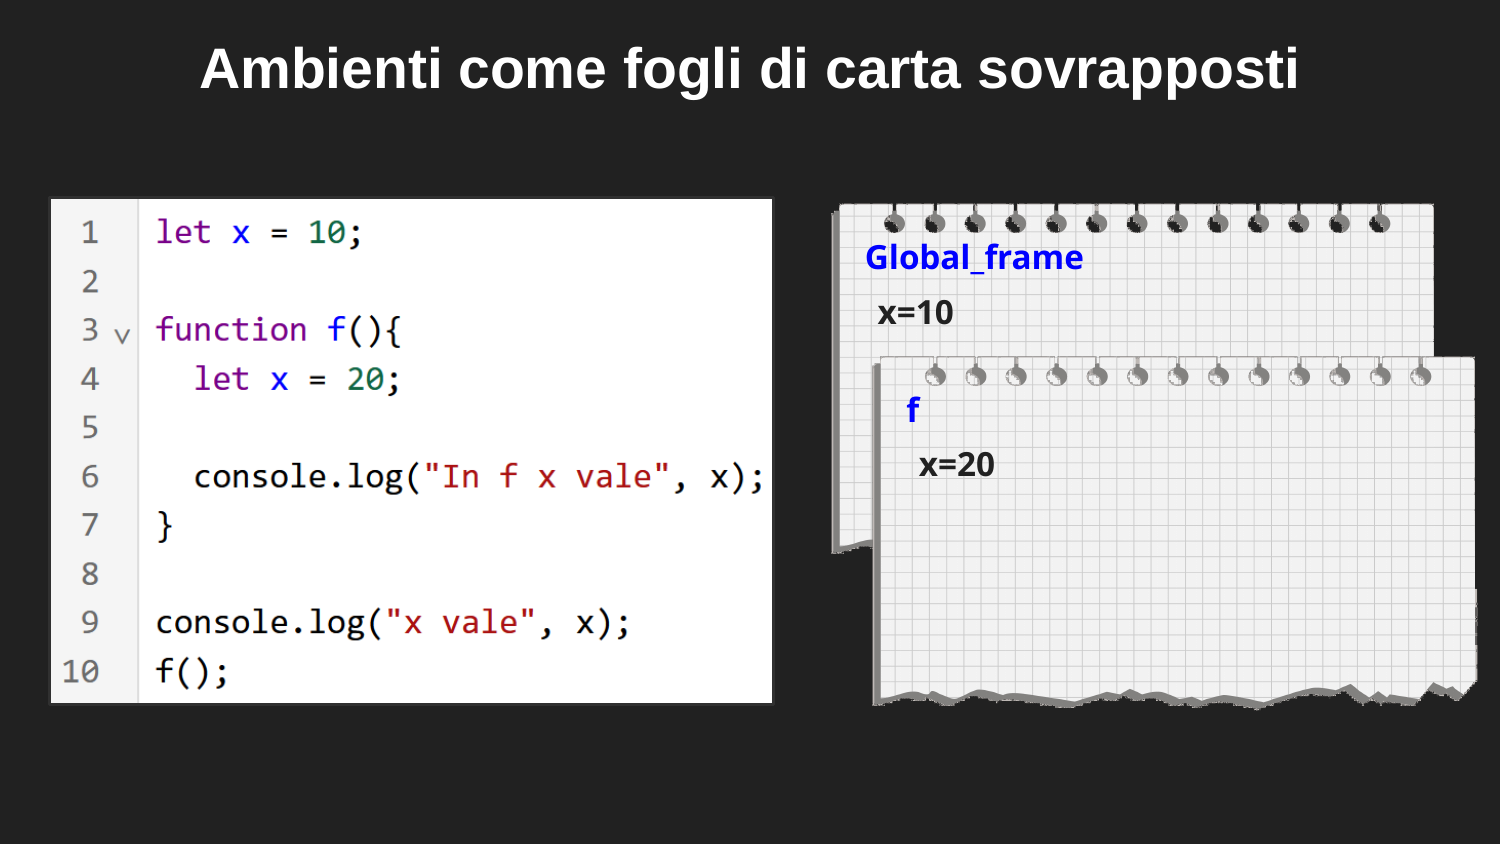

# Ambienti come fogli di carta sovrapposti
Global_frame
x=10
f
x=20